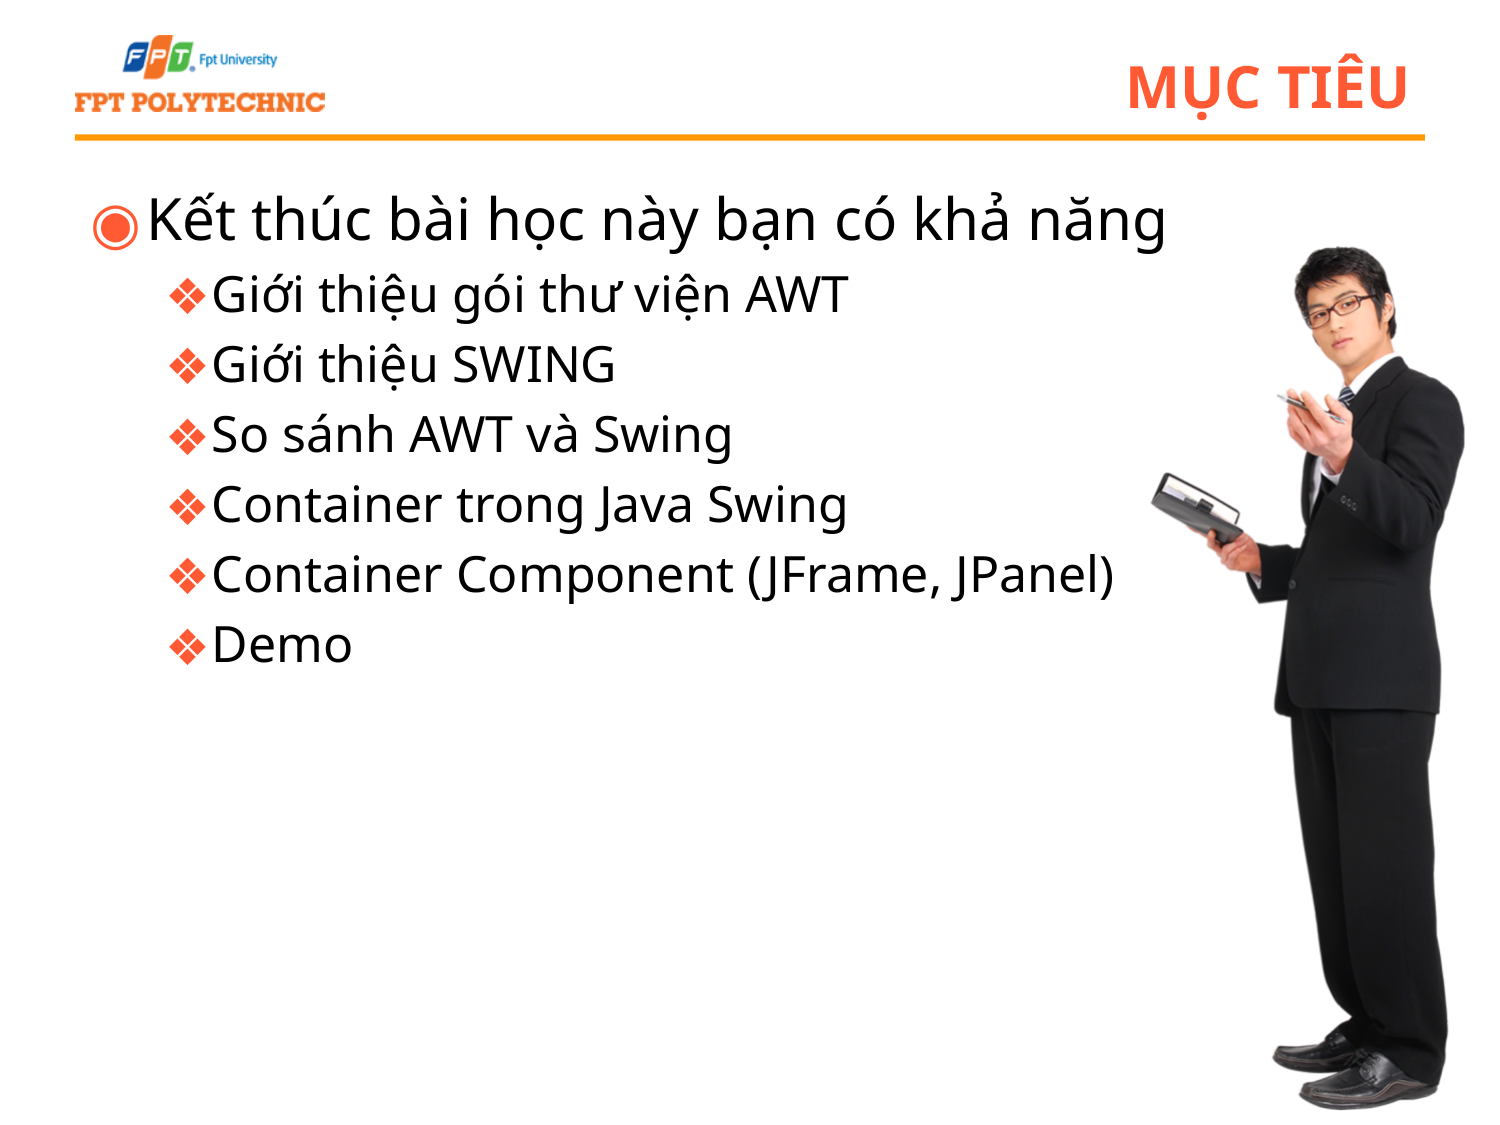

# Mục tiêu
Kết thúc bài học này bạn có khả năng
Giới thiệu gói thư viện AWT
Giới thiệu SWING
So sánh AWT và Swing
Container trong Java Swing
Container Component (JFrame, JPanel)
Demo